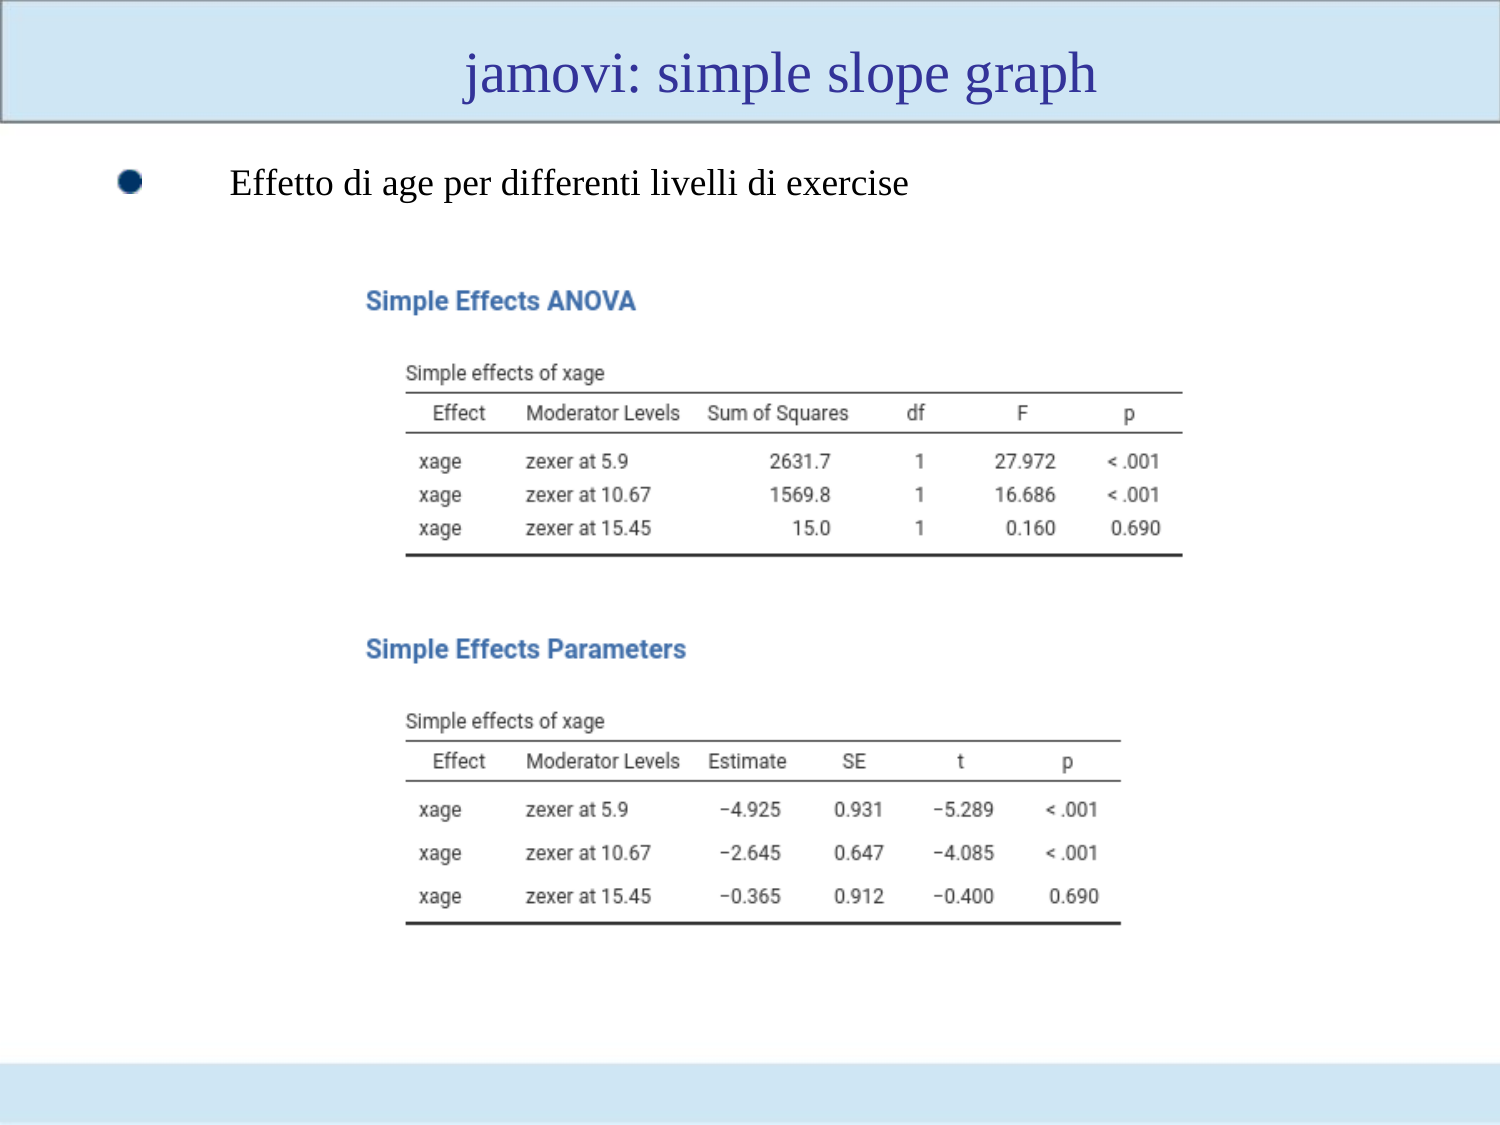

# jamovi: simple slope graph
Effetto di age per differenti livelli di exercise